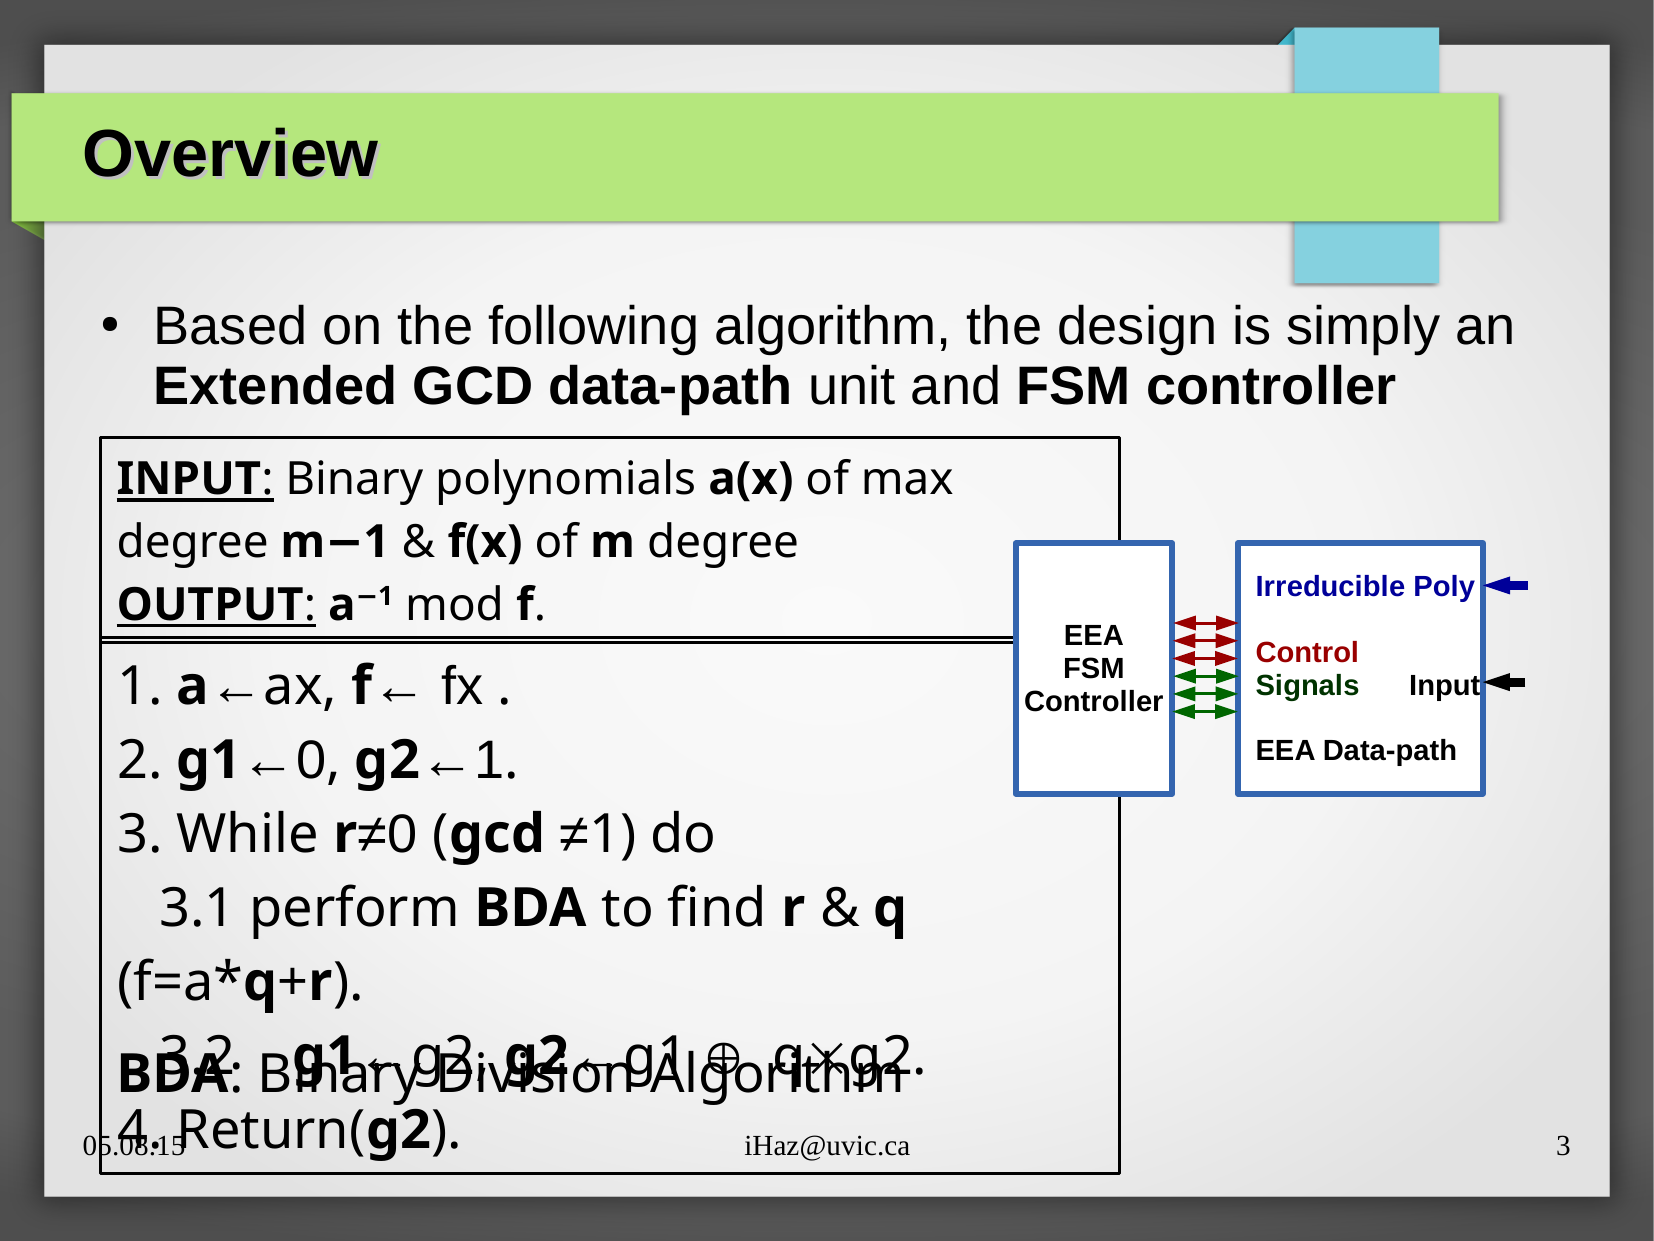

# Overview
Based on the following algorithm, the design is simply an Extended GCD data-path unit and FSM controller
INPUT: Binary polynomials a(x) of max degree m−1 & f(x) of m degree
OUTPUT: a−1 mod f.
1. a←ax, f← fx .
2. g1←0, g2←1.
3. While r≠0 (gcd ≠1) do
 3.1 perform BDA to find r & q (f=a*q+r).
 3.2 	g1←g2, g2←g1  qg2.
4. Return(g2).
EEA
FSM
Controller
Irreducible Poly
Control
Signals Input
EEA Data-path
BDA: Binary Division Algorithm
05.08.15
iHaz@uvic.ca
3